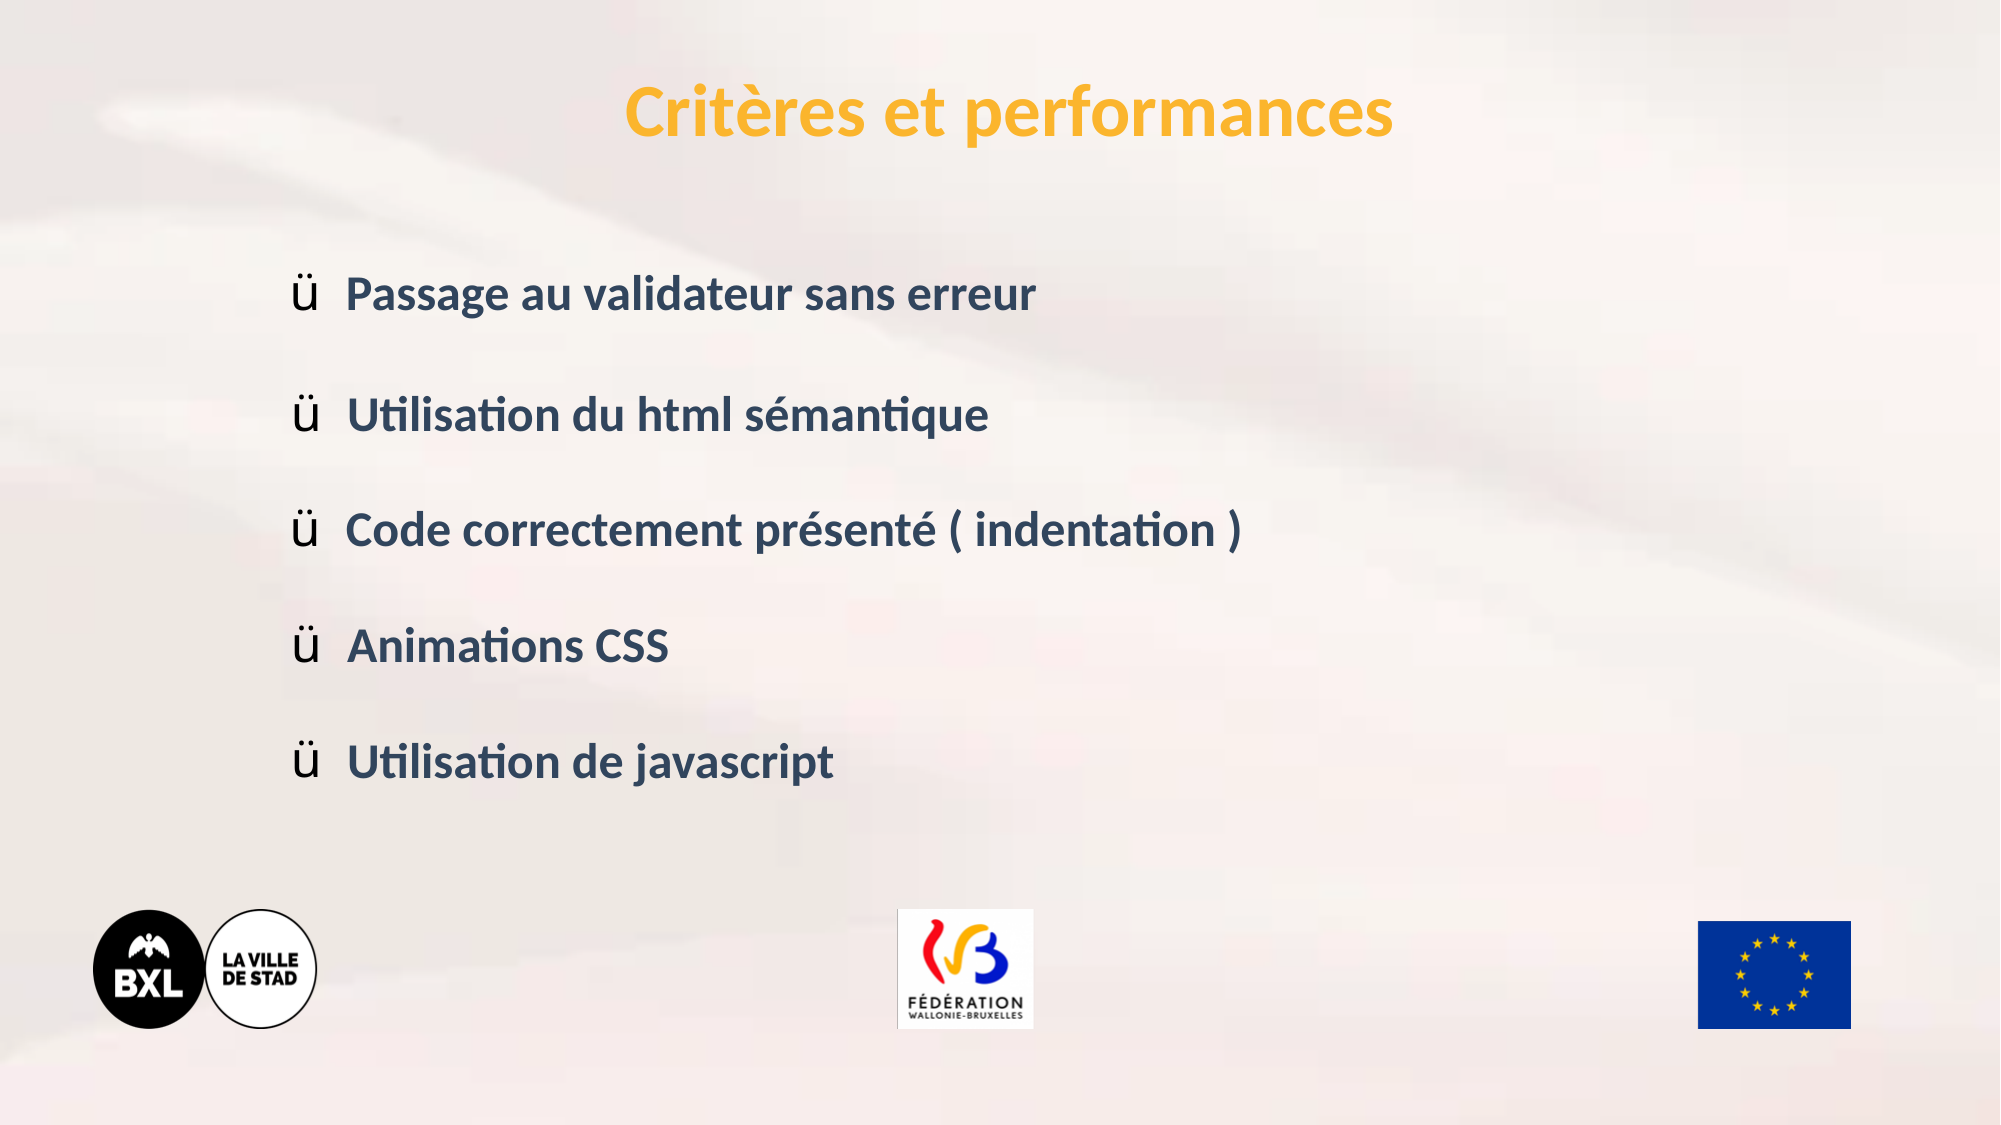

Critères et performances
Passage au validateur sans erreur
Utilisation du html sémantique
Code correctement présenté ( indentation )
Animations CSS
Utilisation de javascript